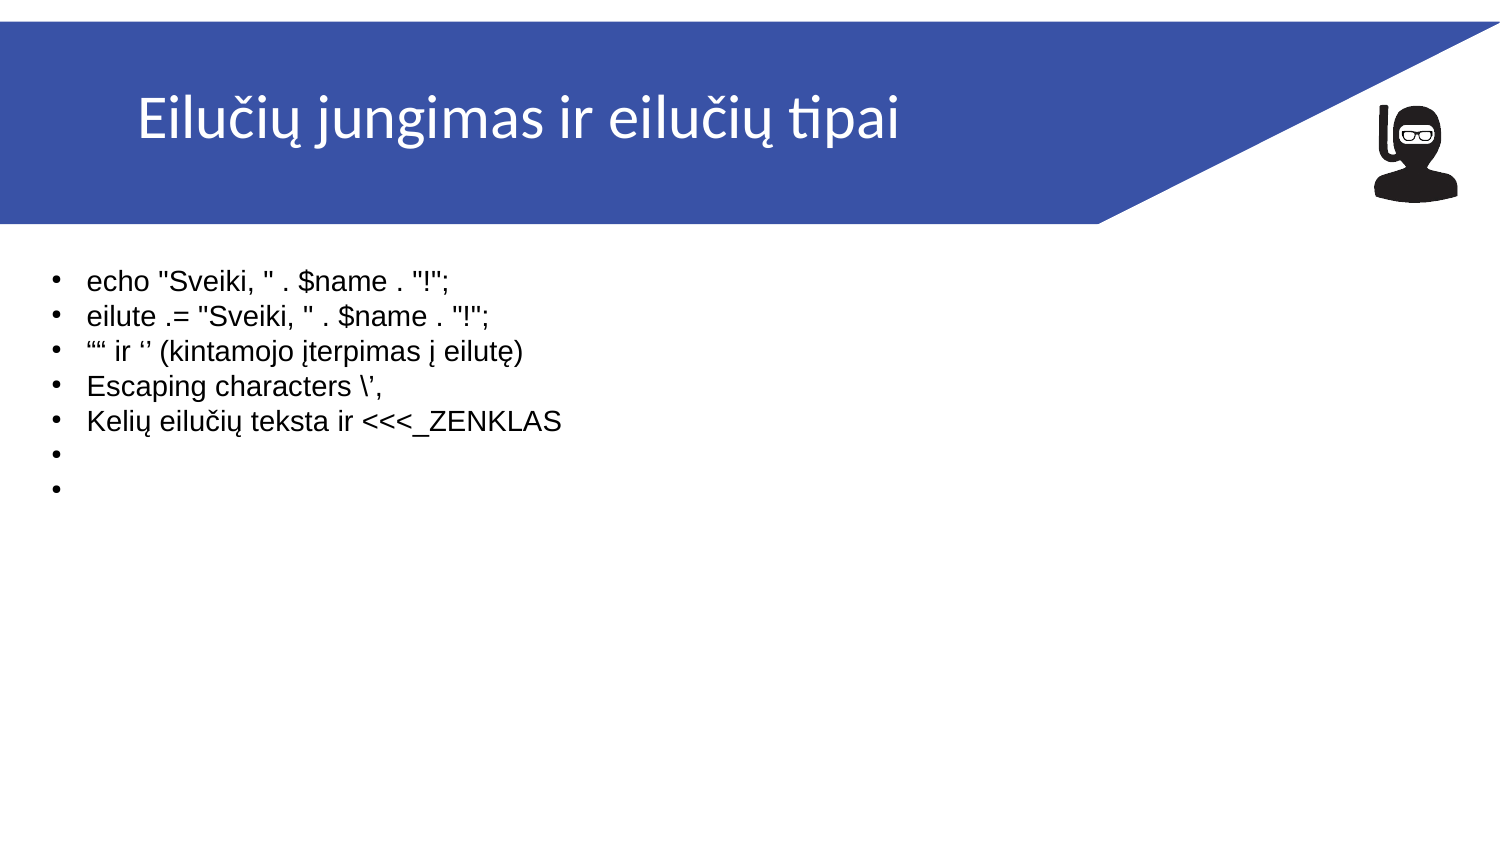

# Eilučių jungimas ir eilučių tipai
echo "Sveiki, " . $name . "!";
eilute .= "Sveiki, " . $name . "!";
““ ir ‘’ (kintamojo įterpimas į eilutę)
Escaping characters \’,
Kelių eilučių teksta ir <<<_ZENKLAS